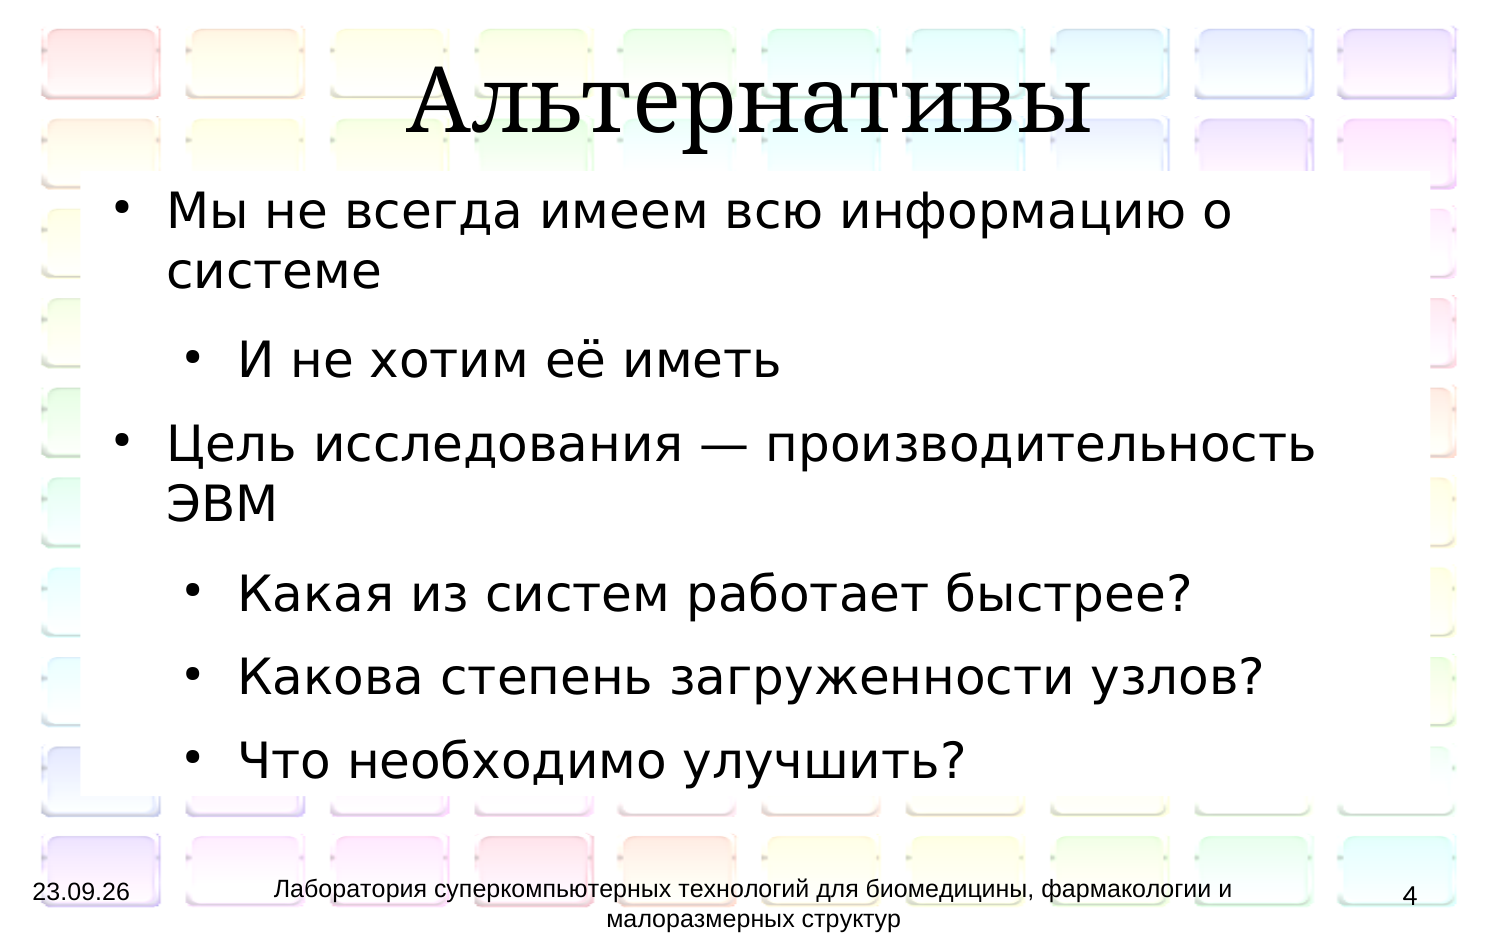

# Альтернативы
Мы не всегда имеем всю информацию о системе
И не хотим её иметь
Цель исследования — производительность ЭВМ
Какая из систем работает быстрее?
Какова степень загруженности узлов?
Что необходимо улучшить?
Лаборатория суперкомпьютерных технологий для биомедицины, фармакологии и малоразмерных структур